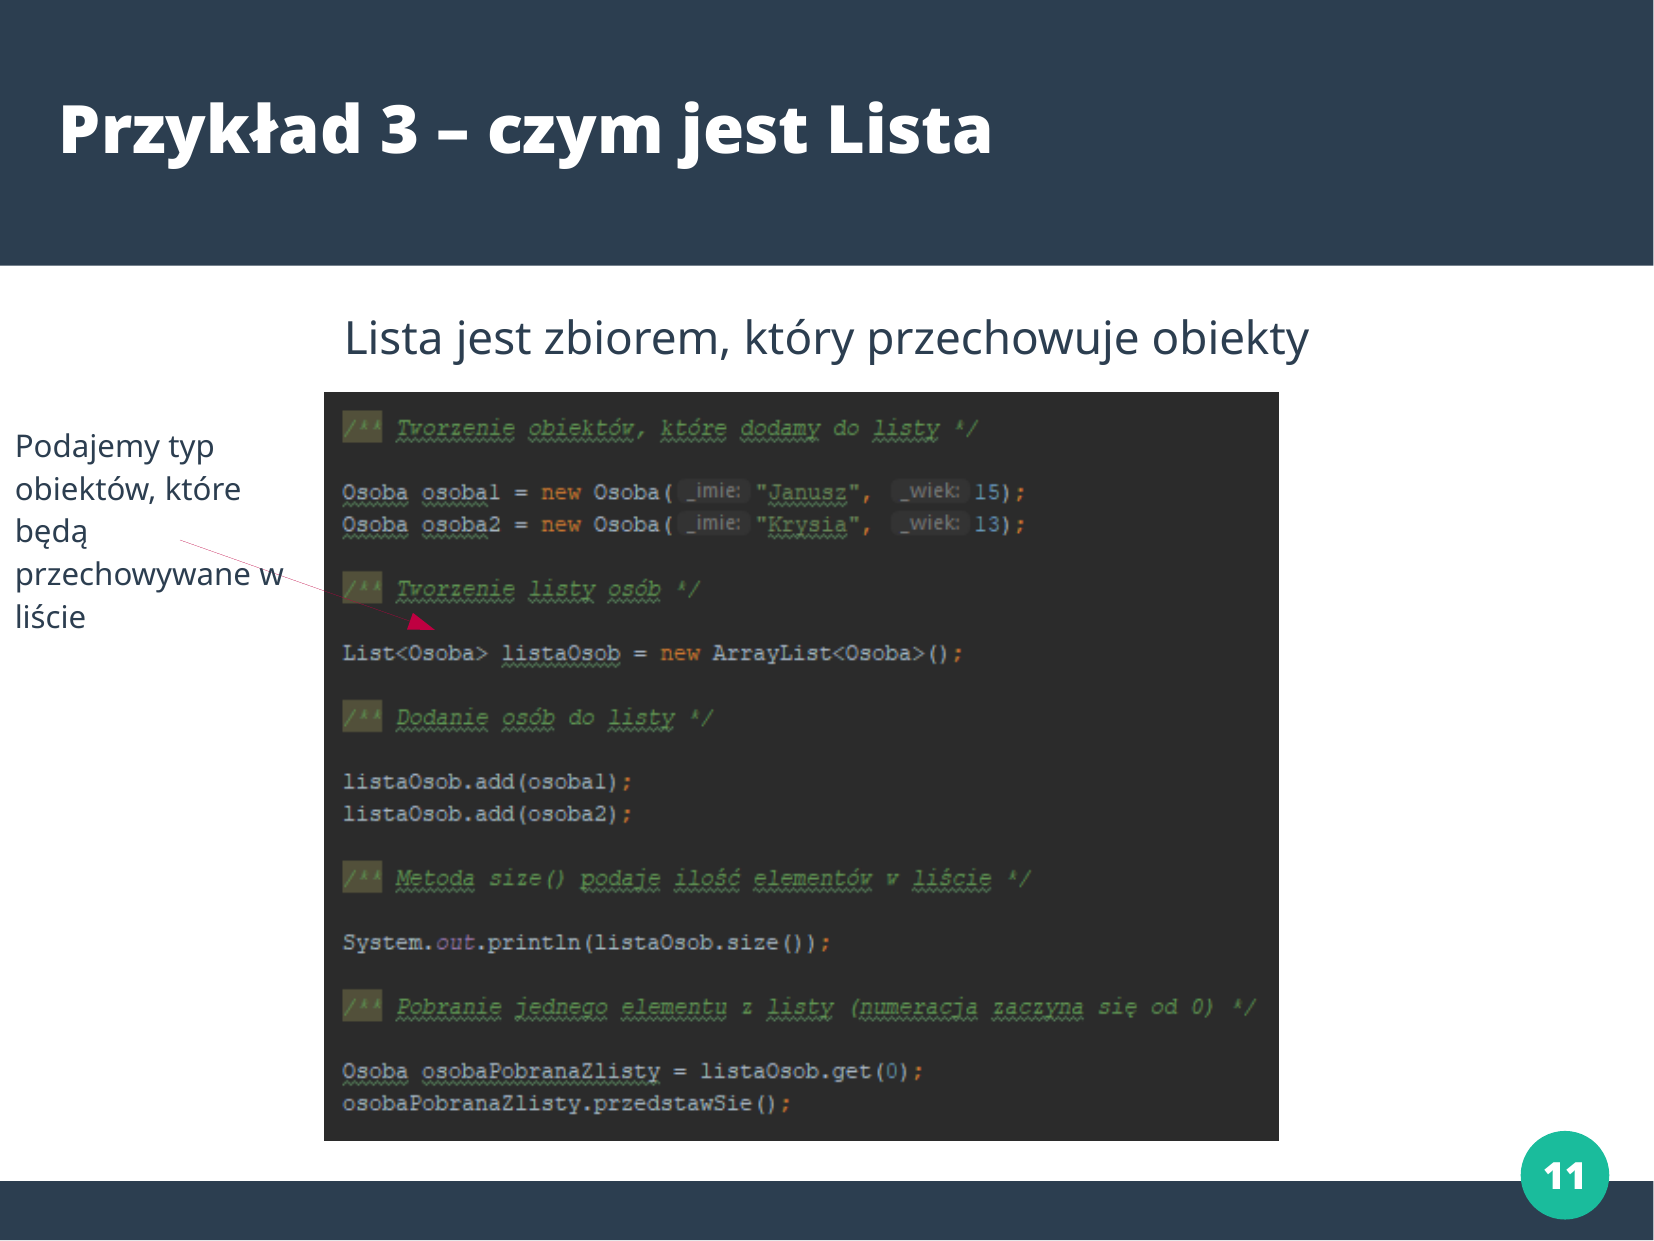

# Przykład 3 – czym jest Lista
Lista jest zbiorem, który przechowuje obiekty
Podajemy typ obiektów, które będą przechowywane w liście
11